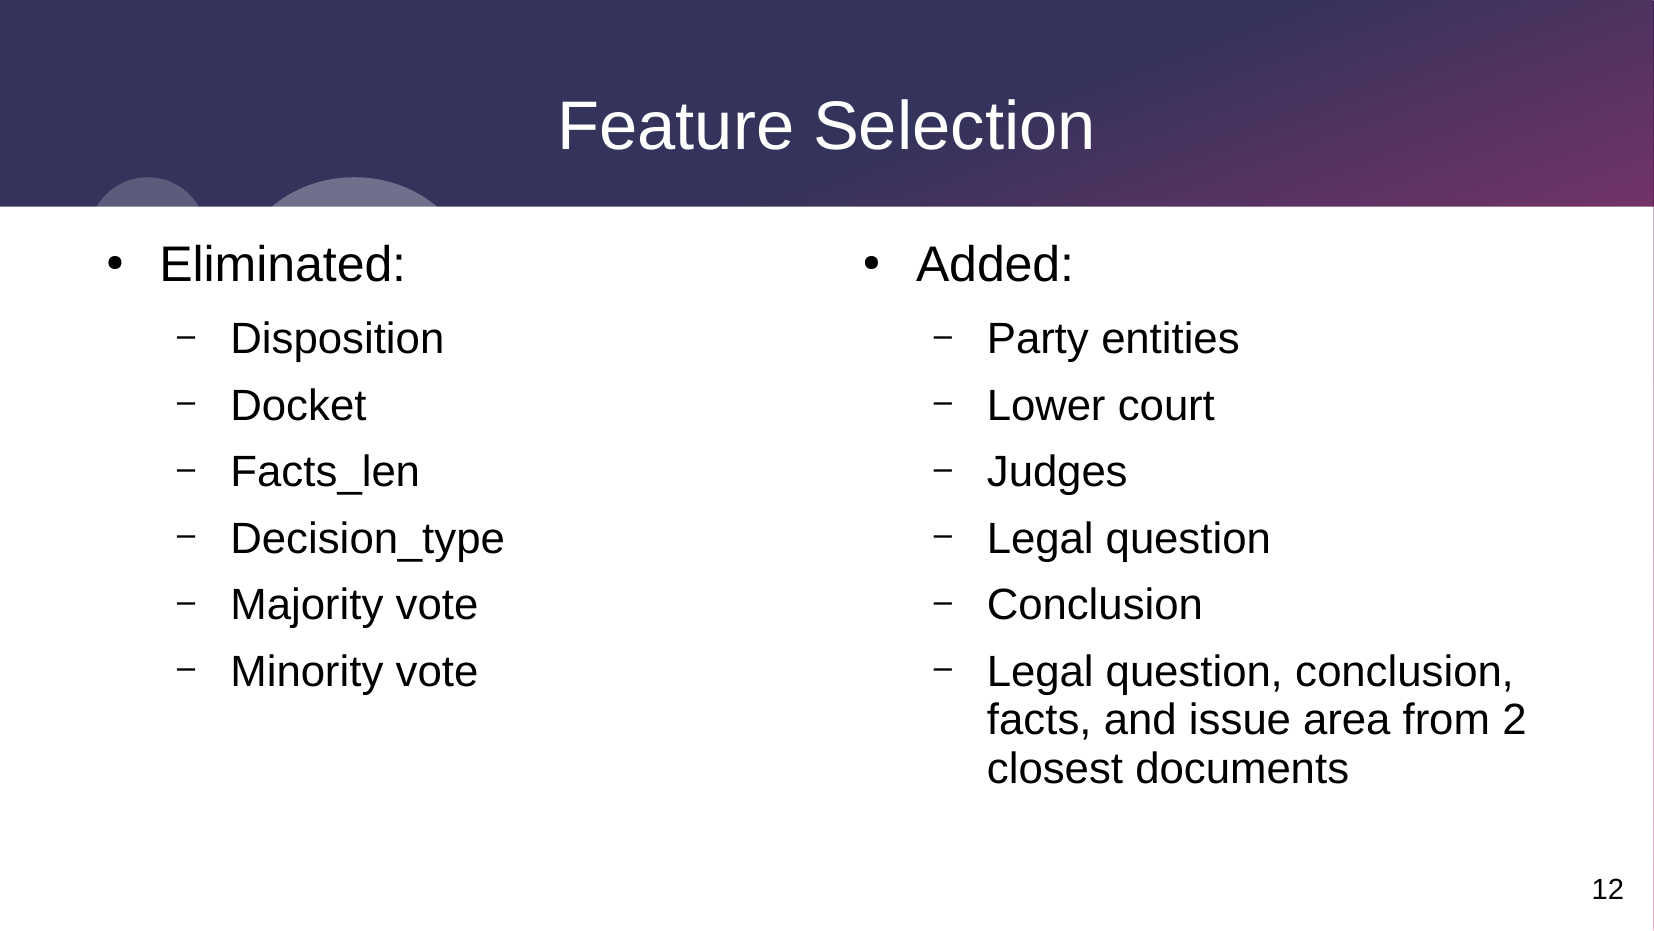

# Feature Selection
Eliminated:
Disposition
Docket
Facts_len
Decision_type
Majority vote
Minority vote
Added:
Party entities
Lower court
Judges
Legal question
Conclusion
Legal question, conclusion, facts, and issue area from 2 closest documents